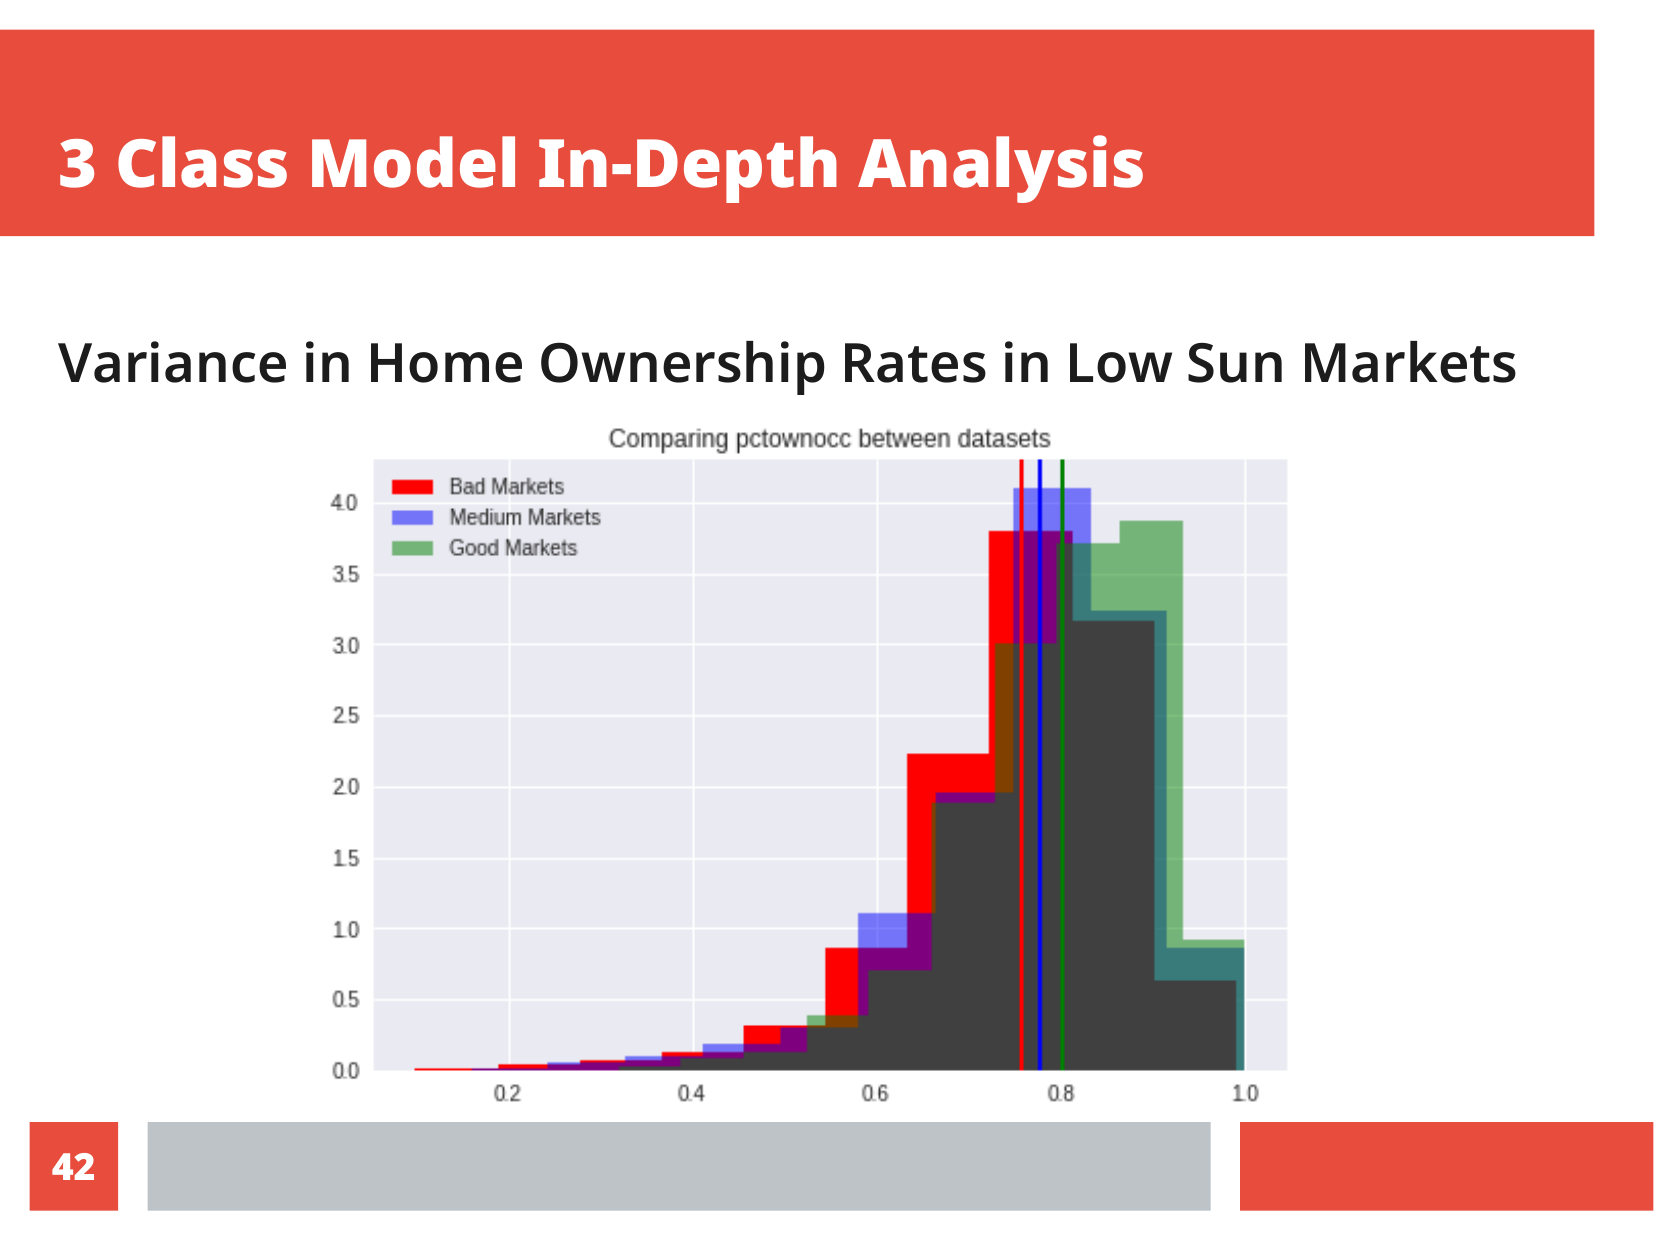

# 3 Class Model In-Depth Analysis
Variance in Home Ownership Rates in Low Sun Markets
42